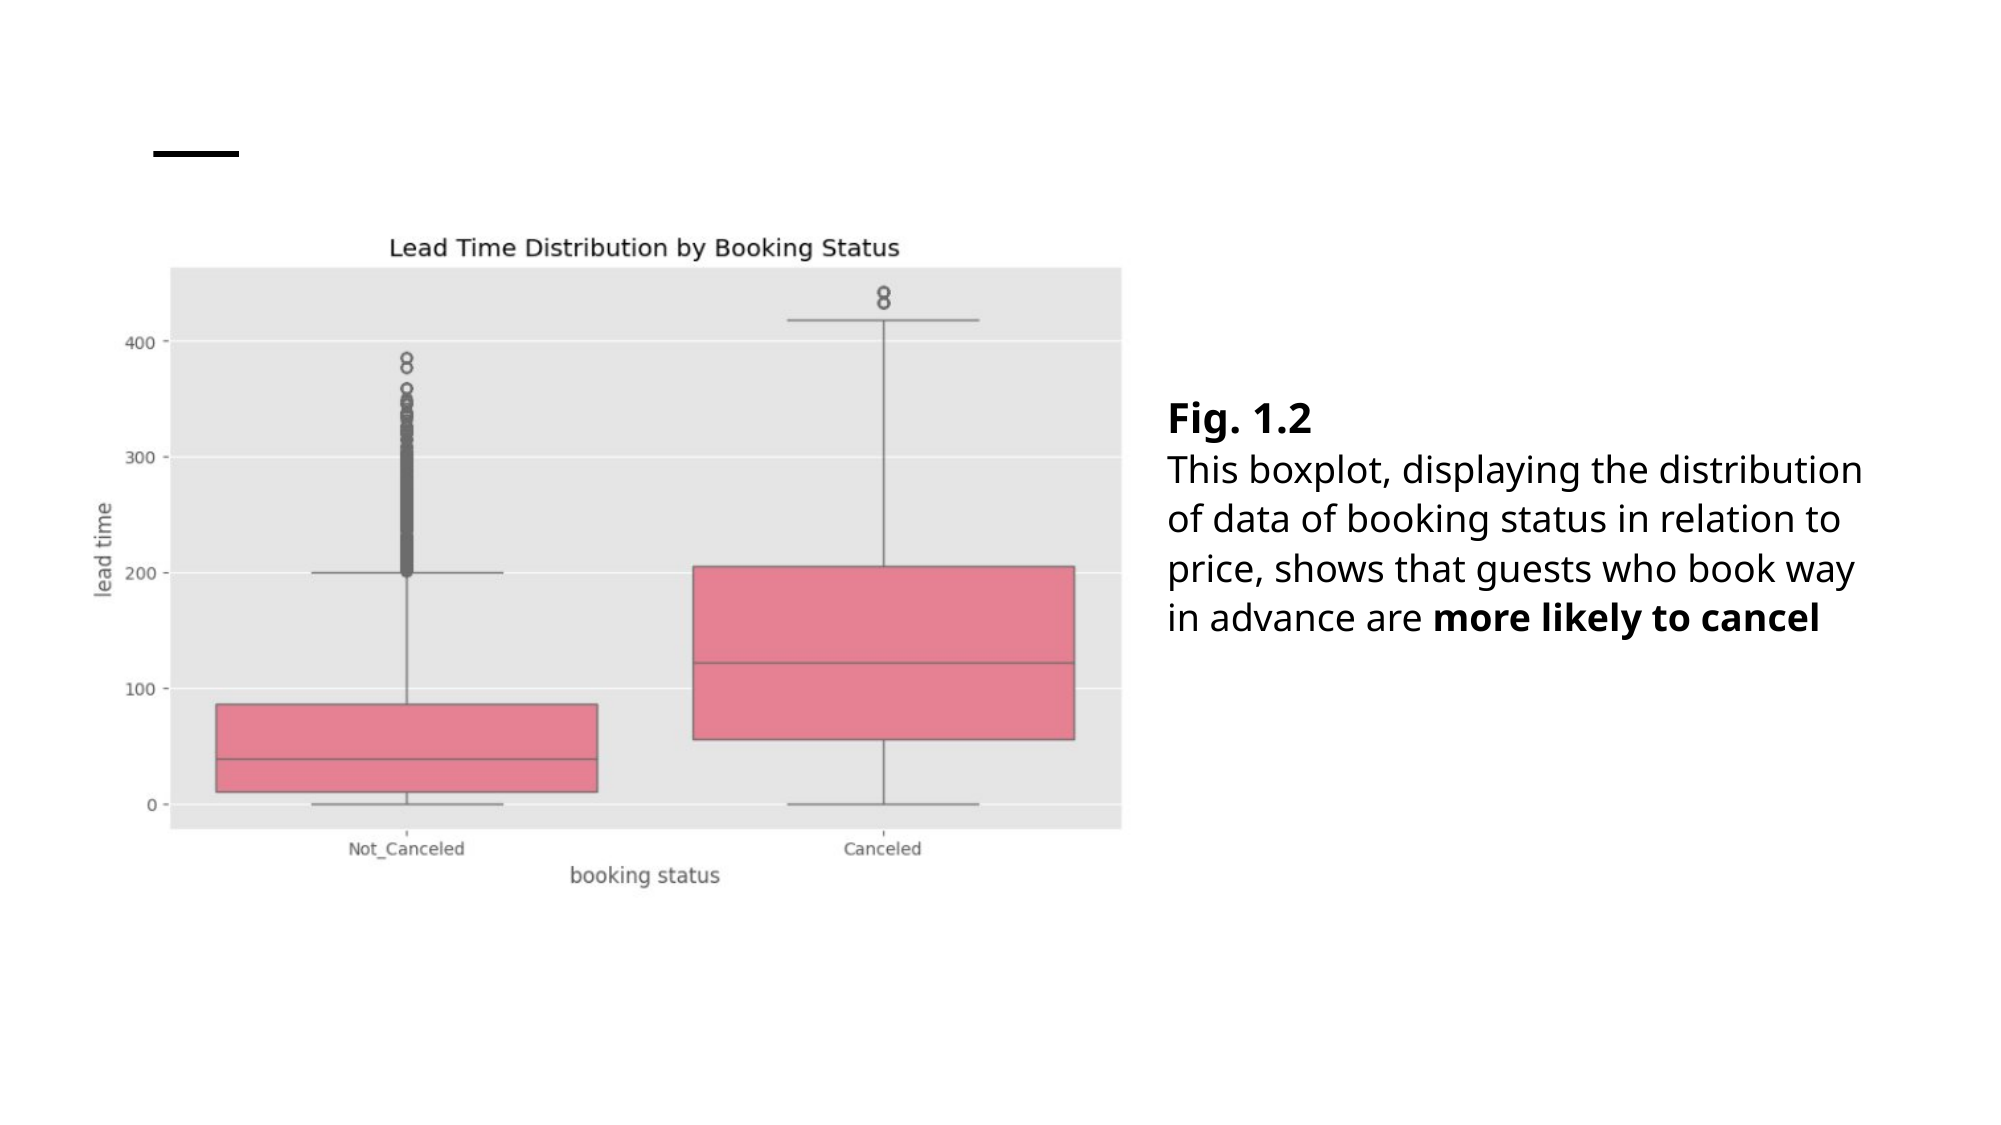

# Fig. 1.2 This boxplot, displaying the distribution of data of booking status in relation to price, shows that guests who book way in advance are more likely to cancel